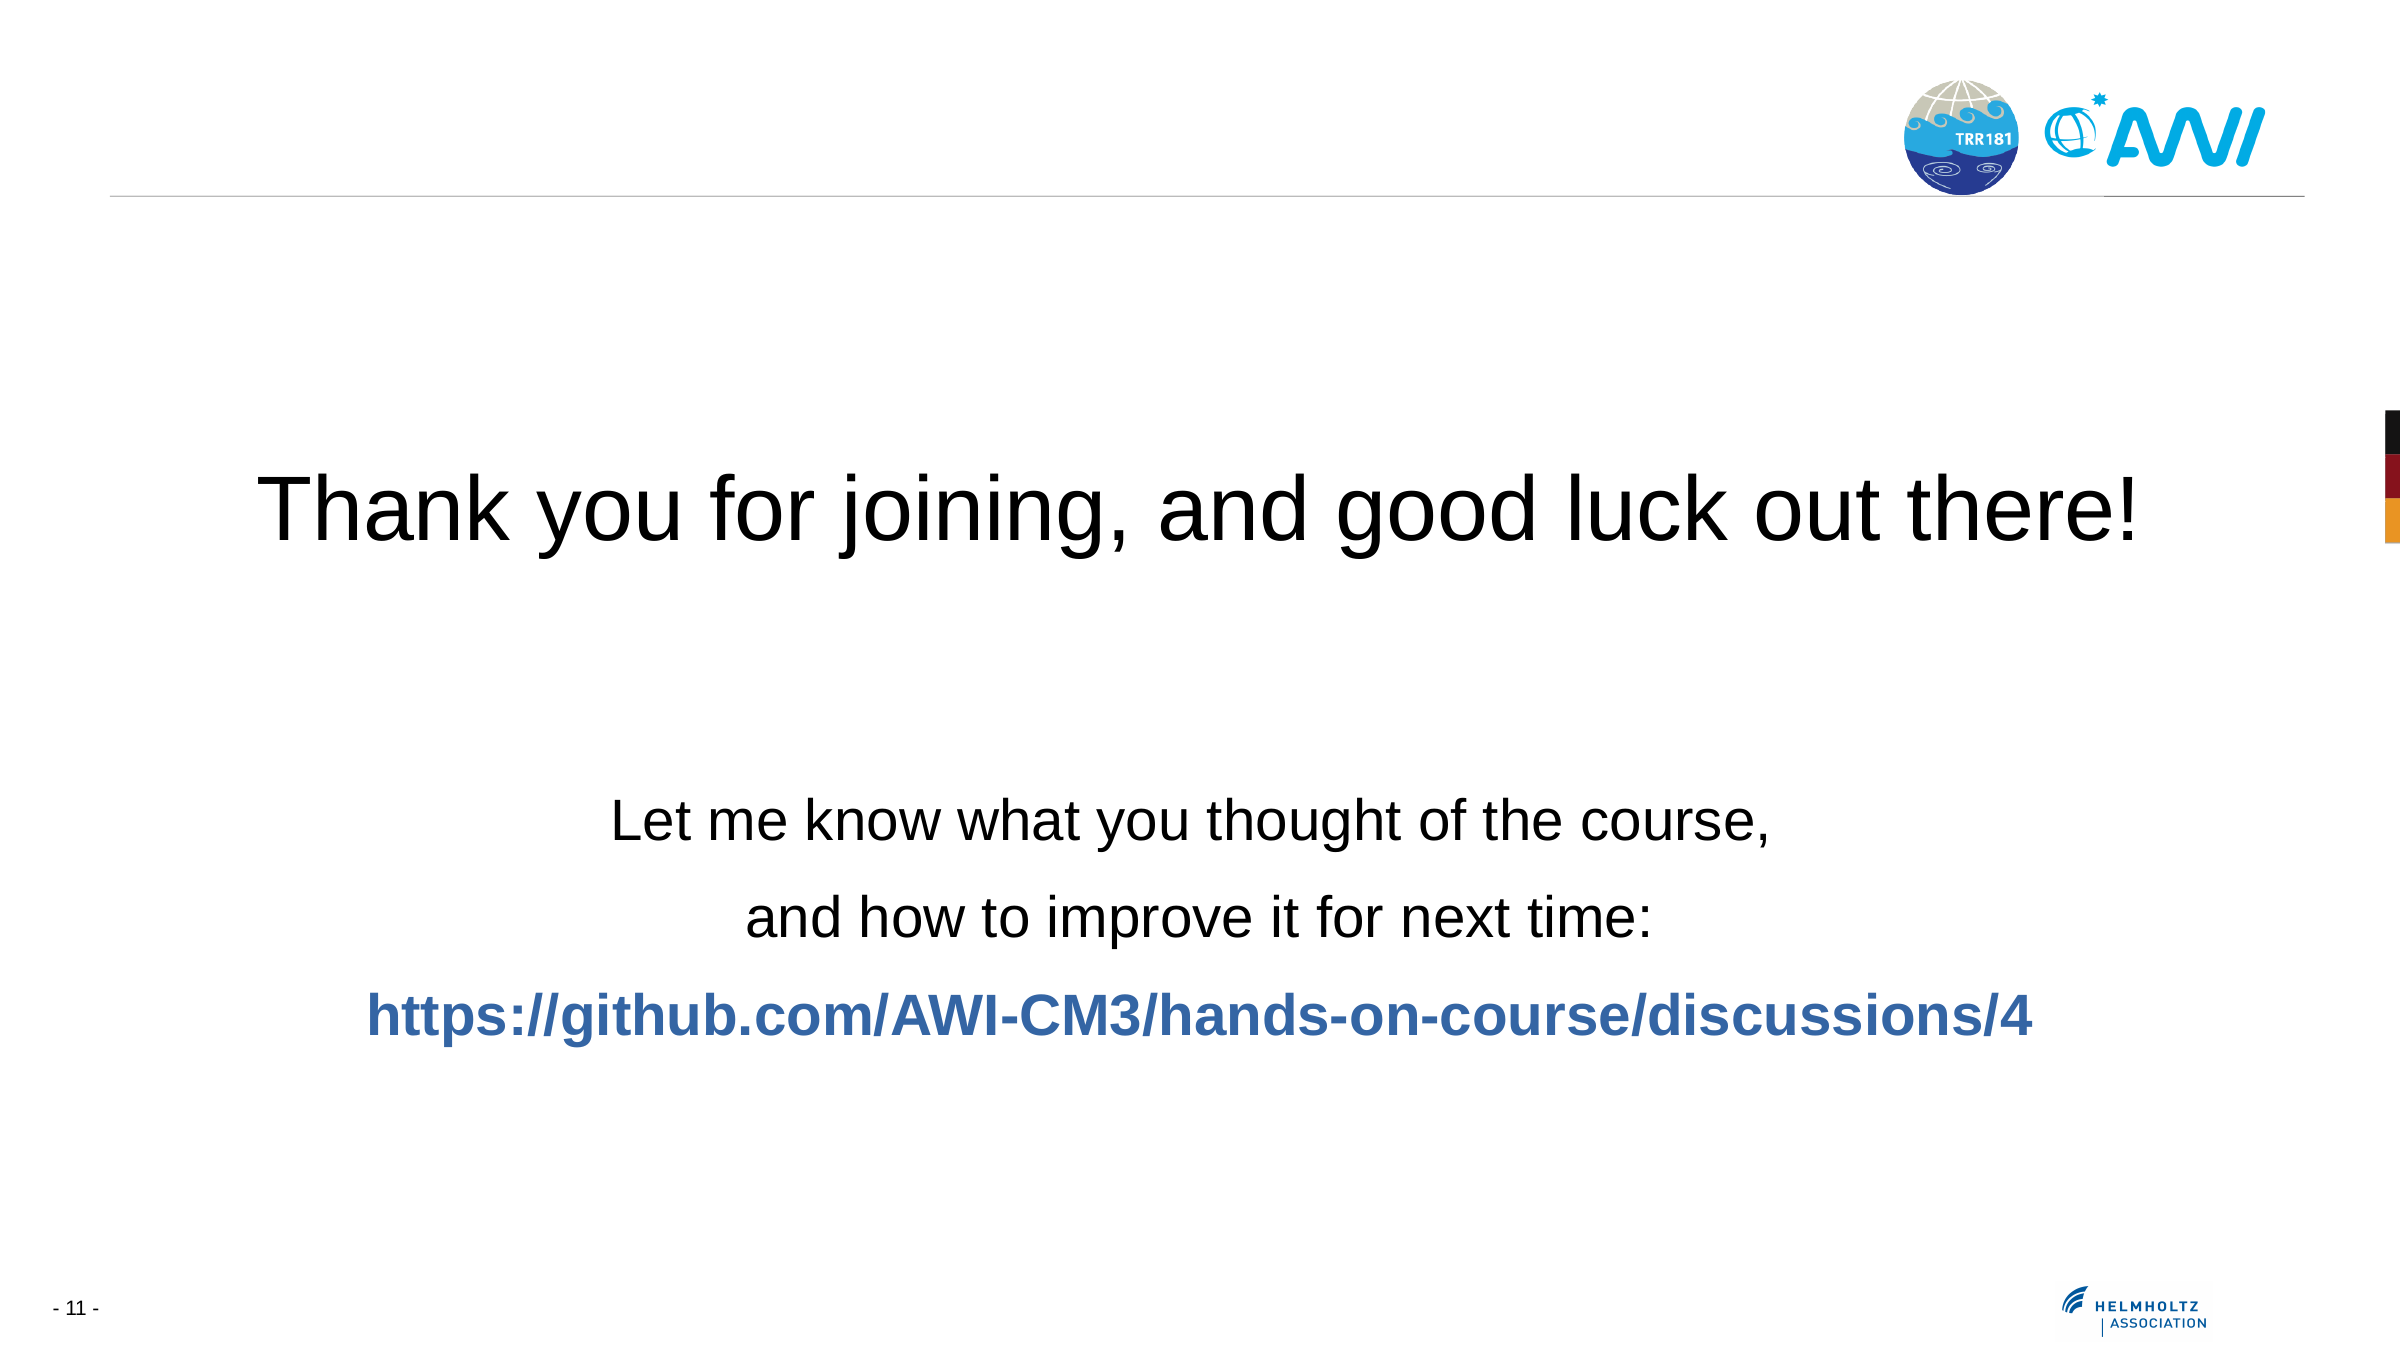

Thank you for joining, and good luck out there!
Let me know what you thought of the course,
and how to improve it for next time:
https://github.com/AWI-CM3/hands-on-course/discussions/4